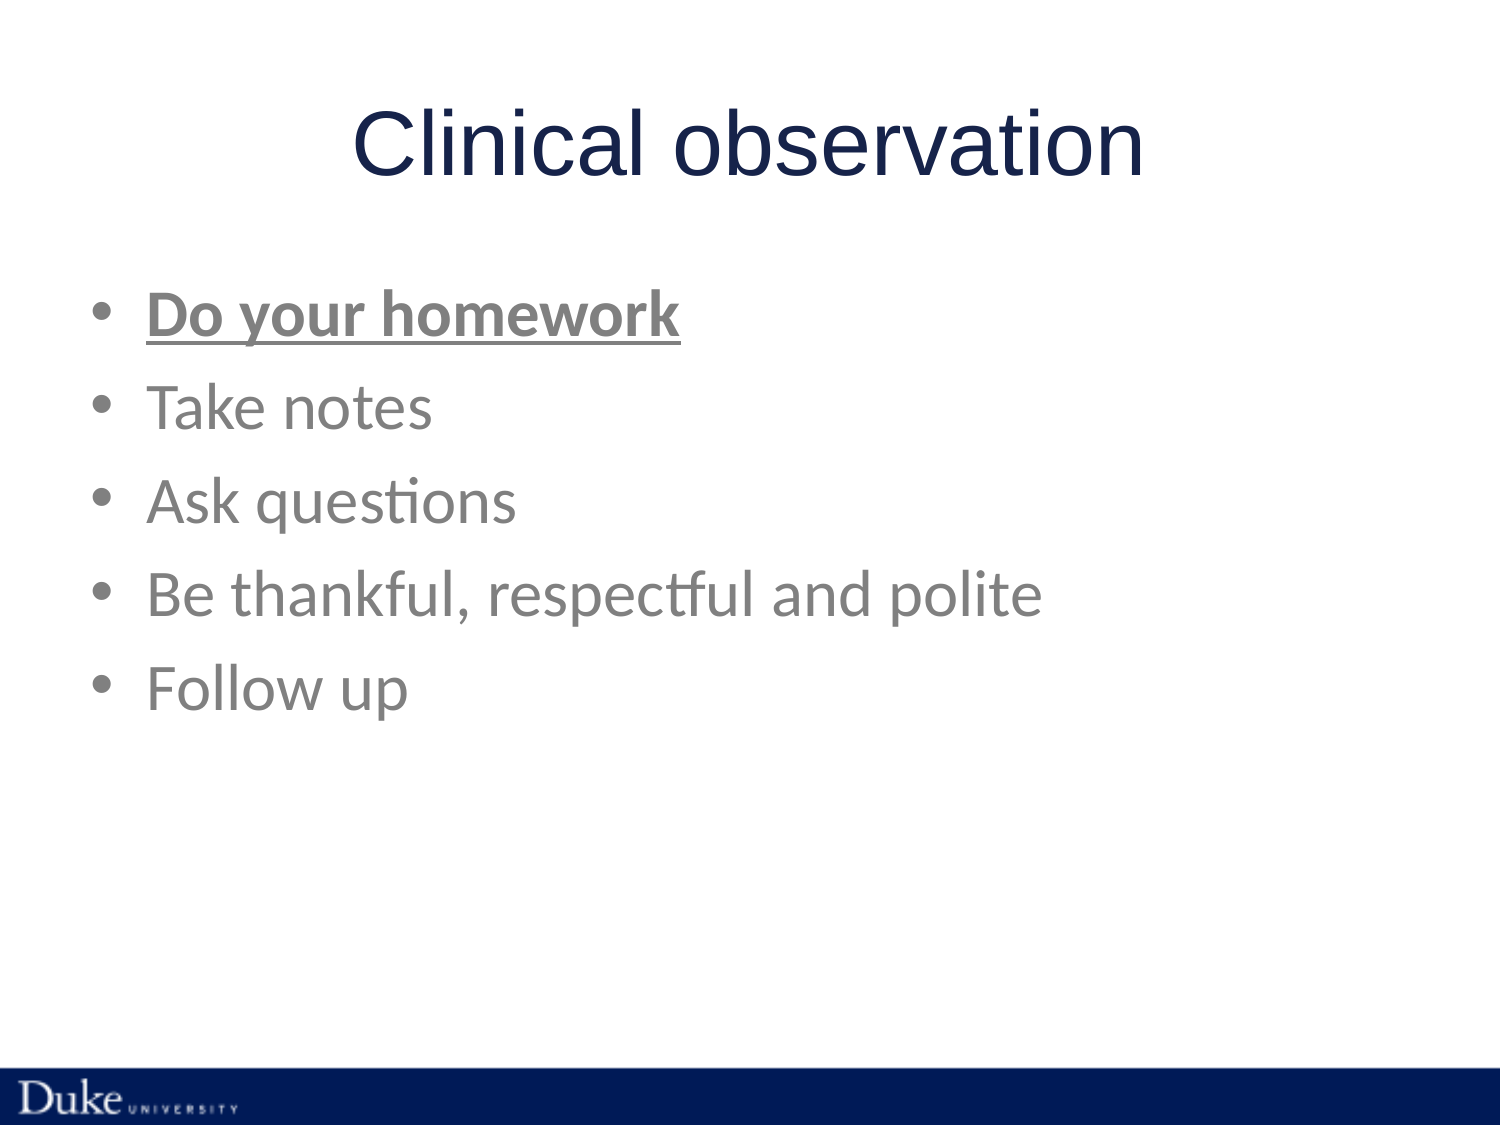

# Clinical observation
Do your homework
Take notes
Ask questions
Be thankful, respectful and polite
Follow up